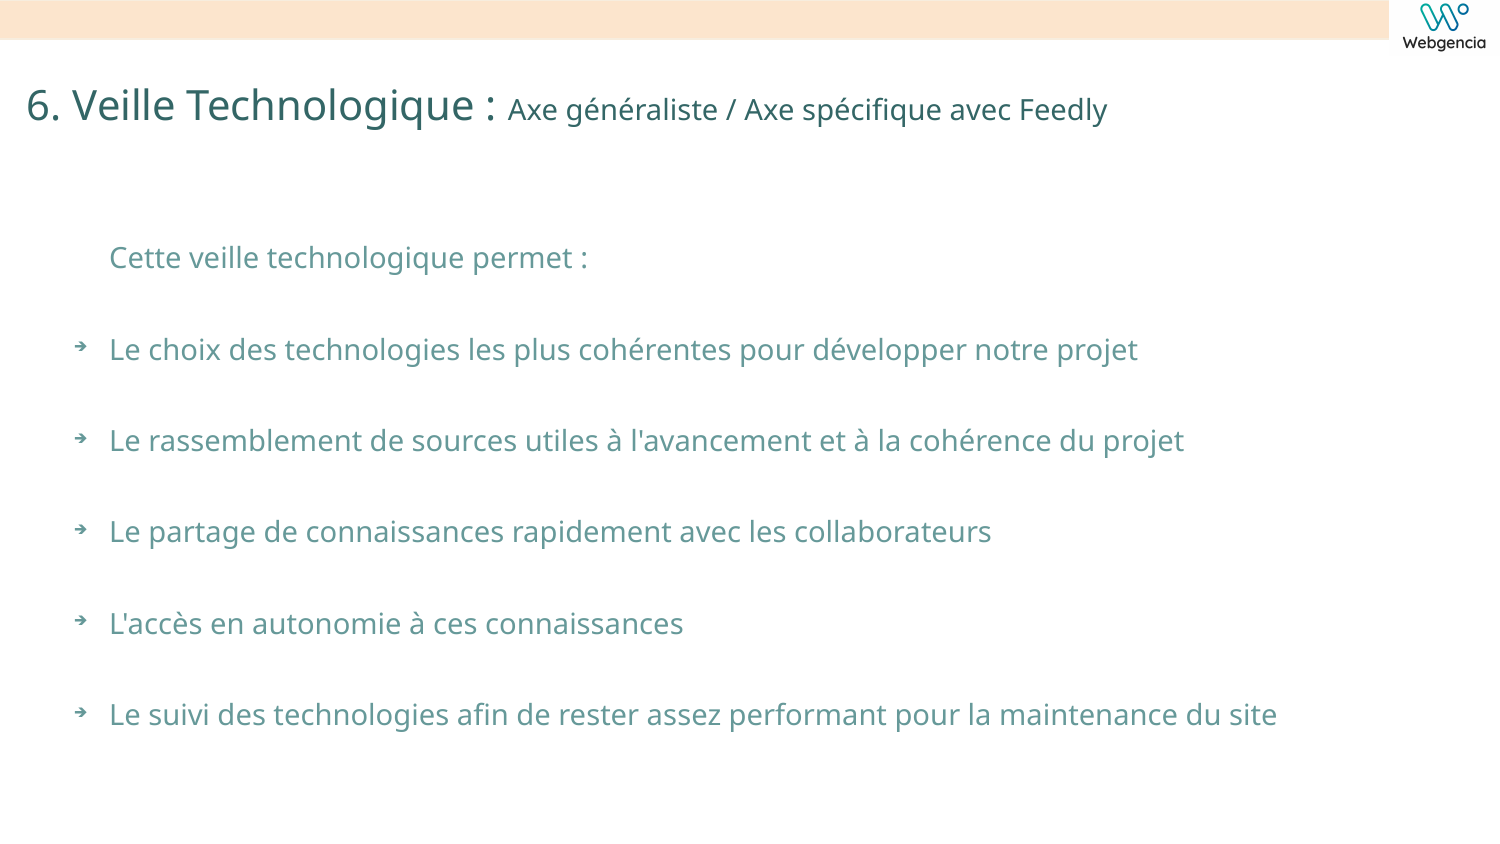

# 6. Veille Technologique : Axe généraliste / Axe spécifique avec Feedly
Cette veille technologique permet :
Le choix des technologies les plus cohérentes pour développer notre projet
Le rassemblement de sources utiles à l'avancement et à la cohérence du projet
Le partage de connaissances rapidement avec les collaborateurs
L'accès en autonomie à ces connaissances
Le suivi des technologies afin de rester assez performant pour la maintenance du site